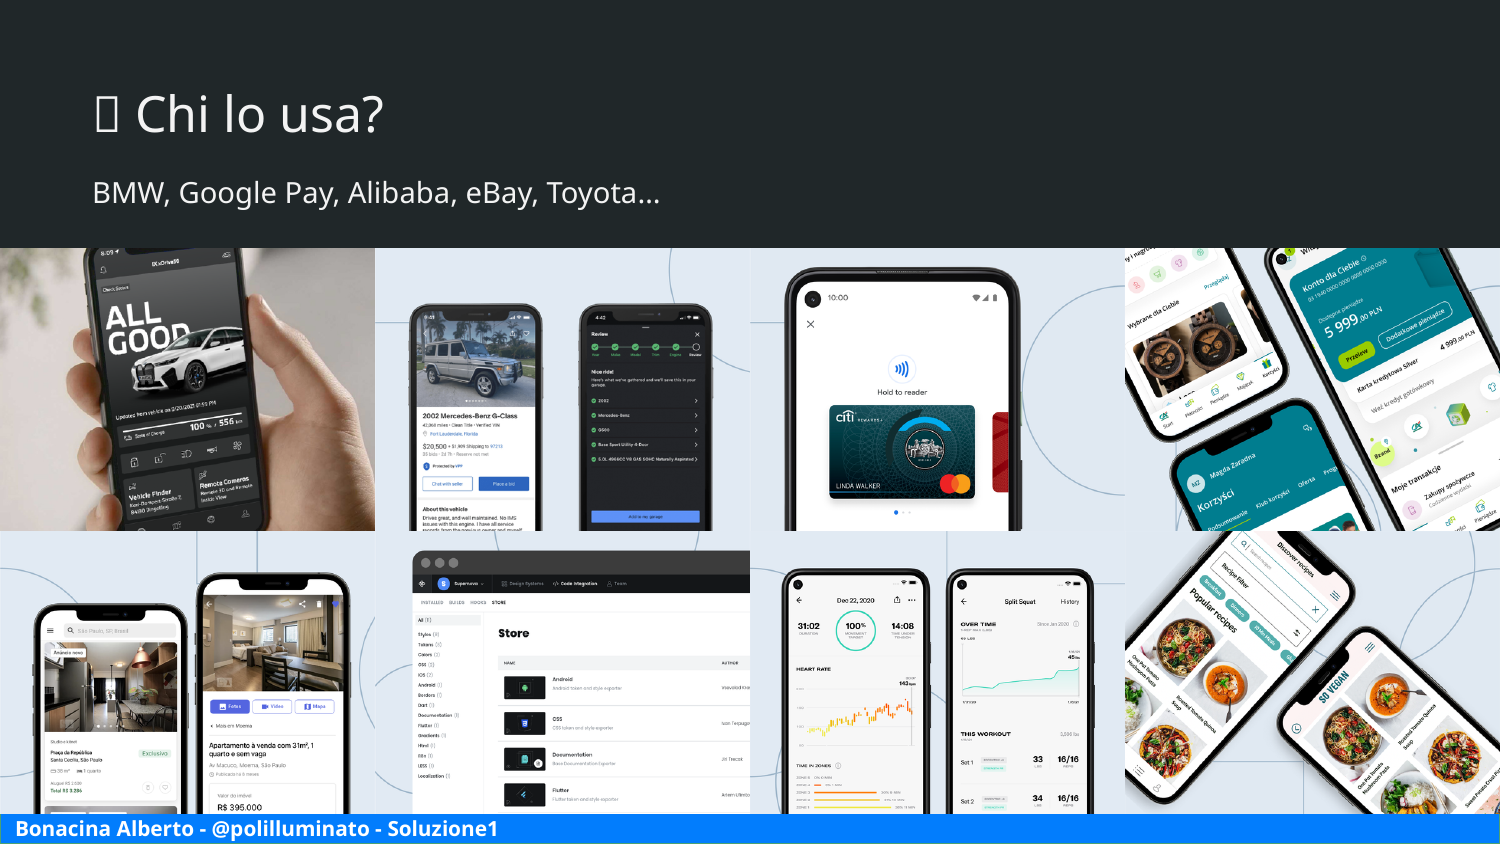

🤩 Chi lo usa?
BMW, Google Pay, Alibaba, eBay, Toyota…
Bonacina Alberto - @polilluminato - Soluzione1